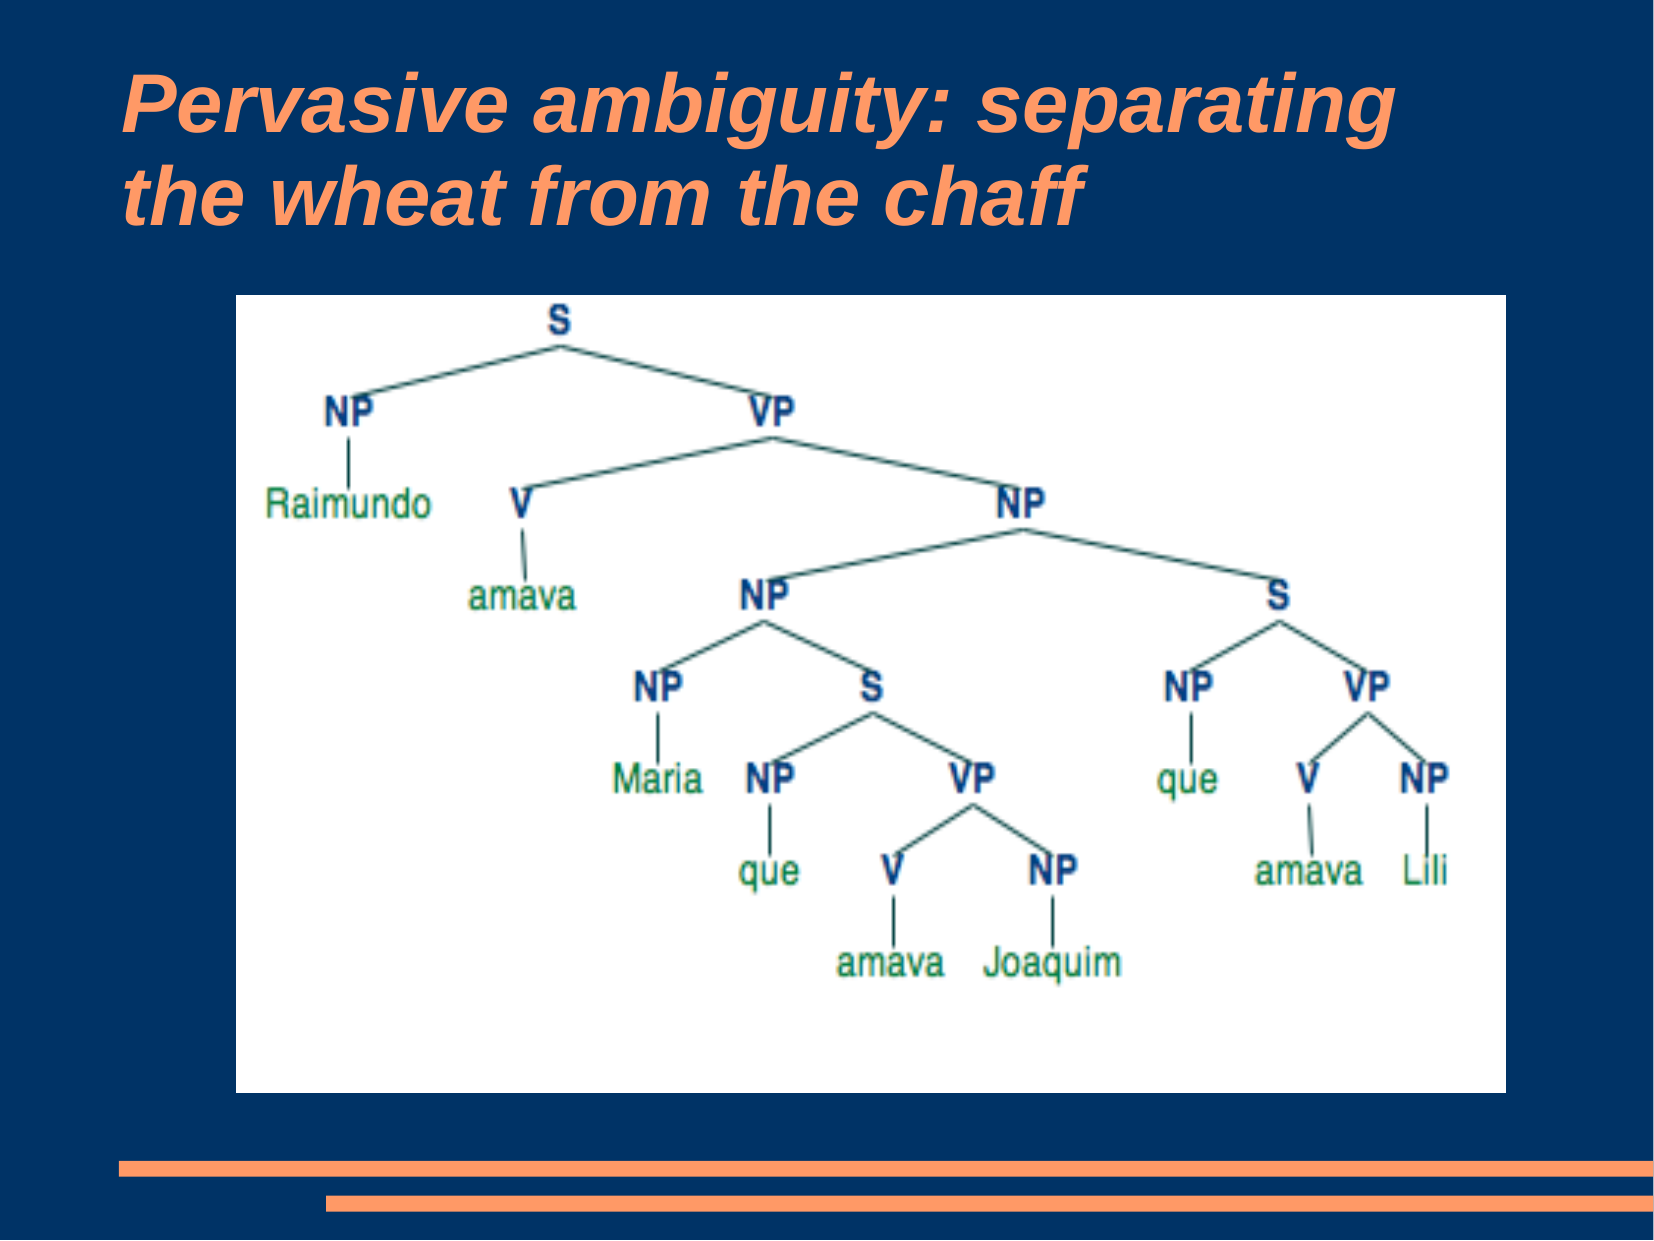

# Pervasive ambiguity: separating the wheat from the chaff